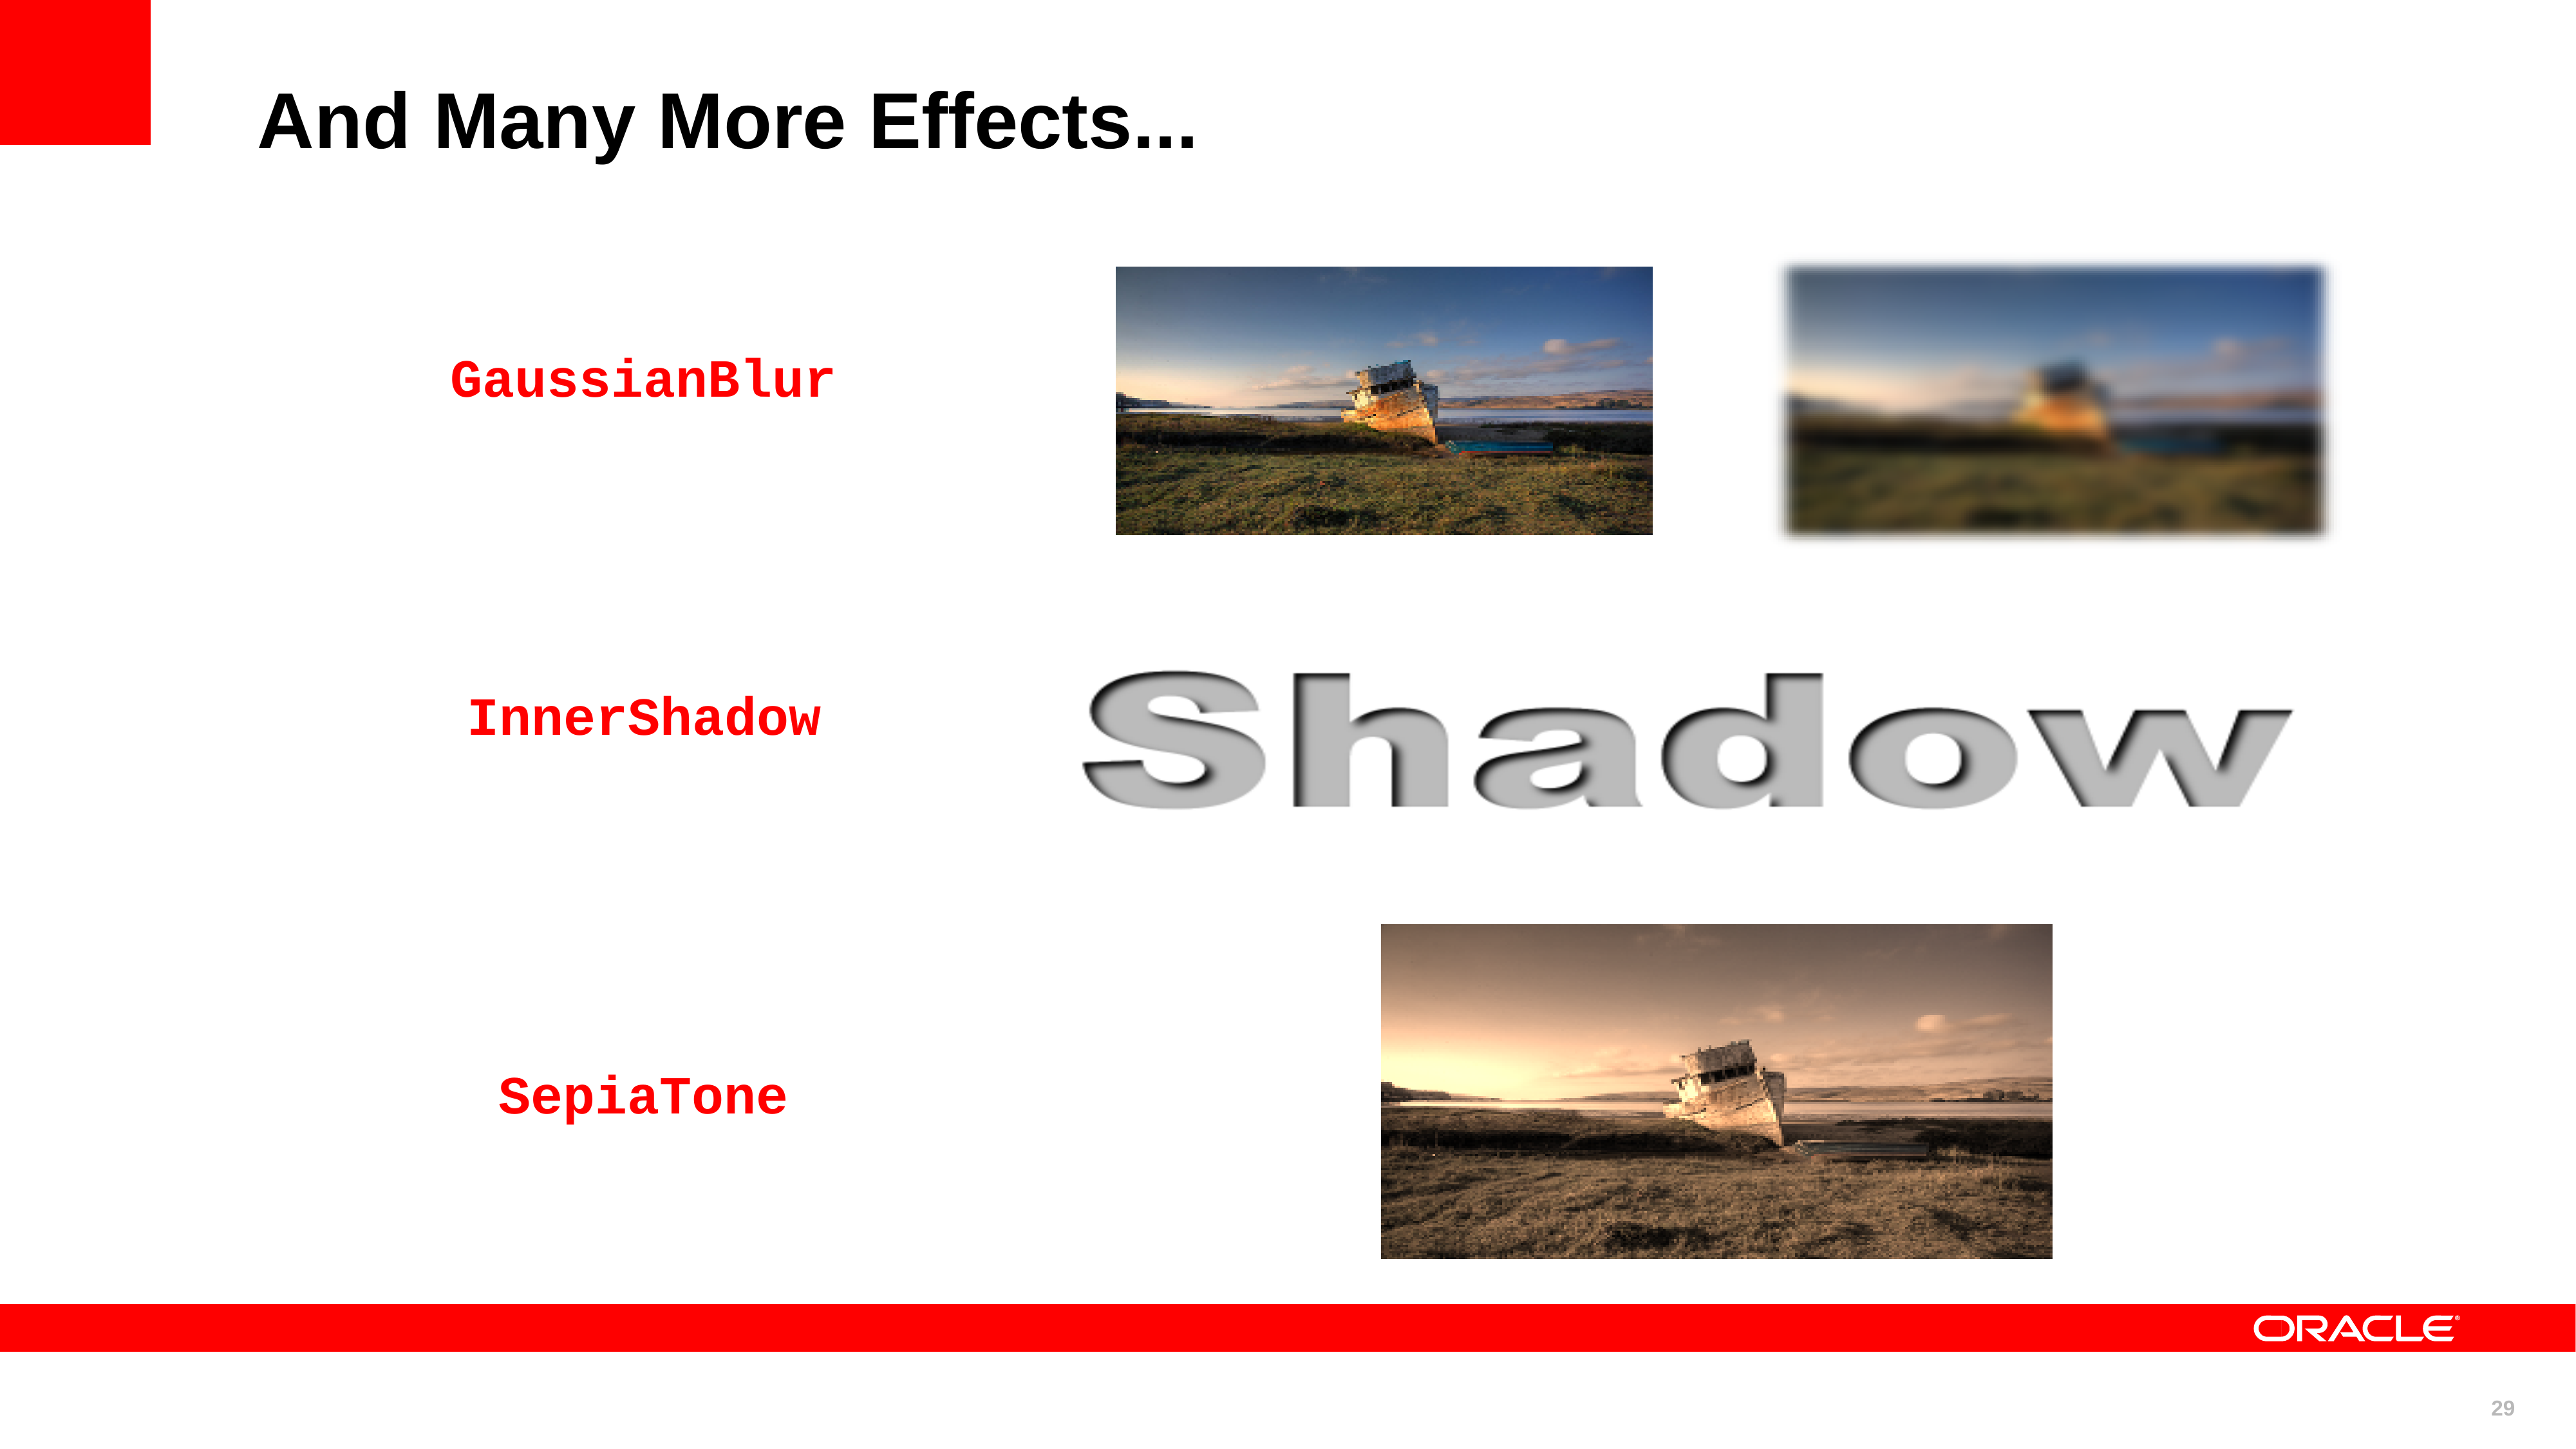

# And Many More Effects...
GaussianBlur
InnerShadow
SepiaTone